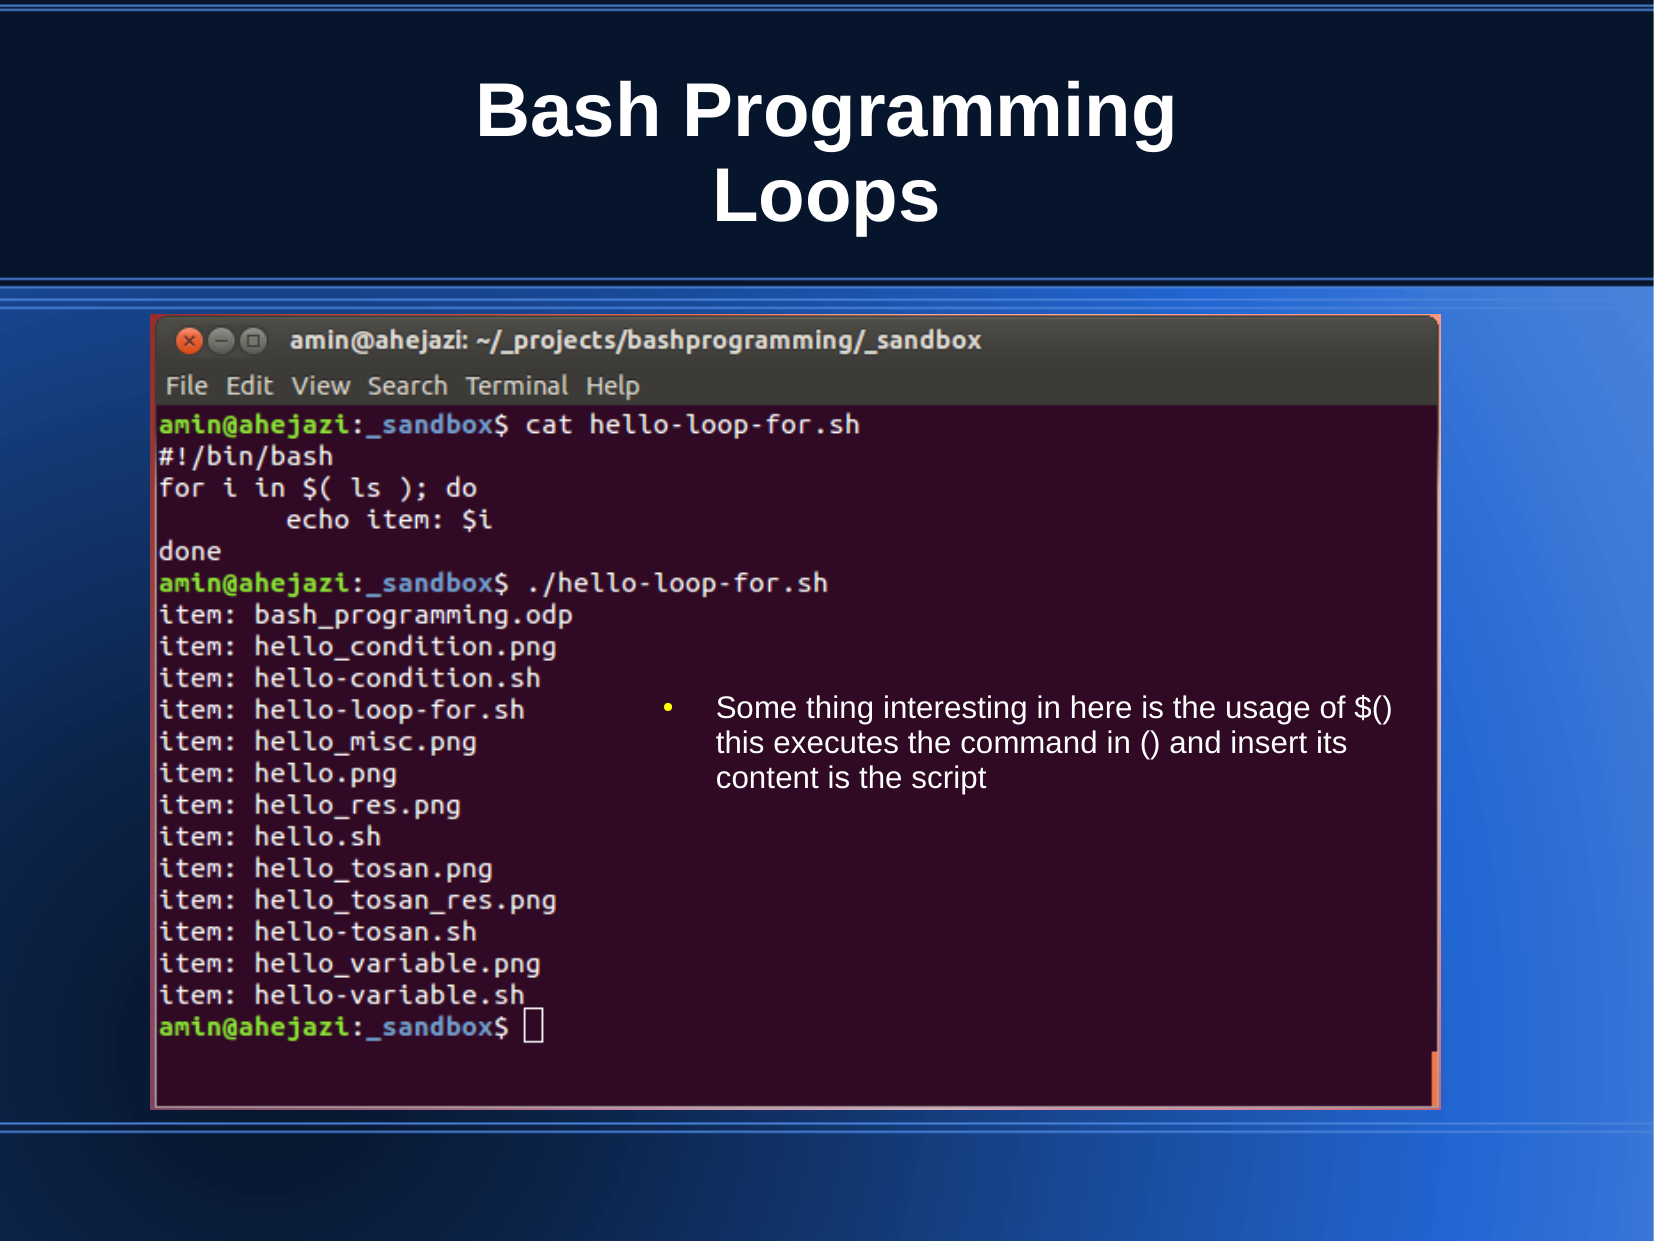

# Bash Programming Loops
Some thing interesting in here is the usage of $() this executes the command in () and insert its content is the script